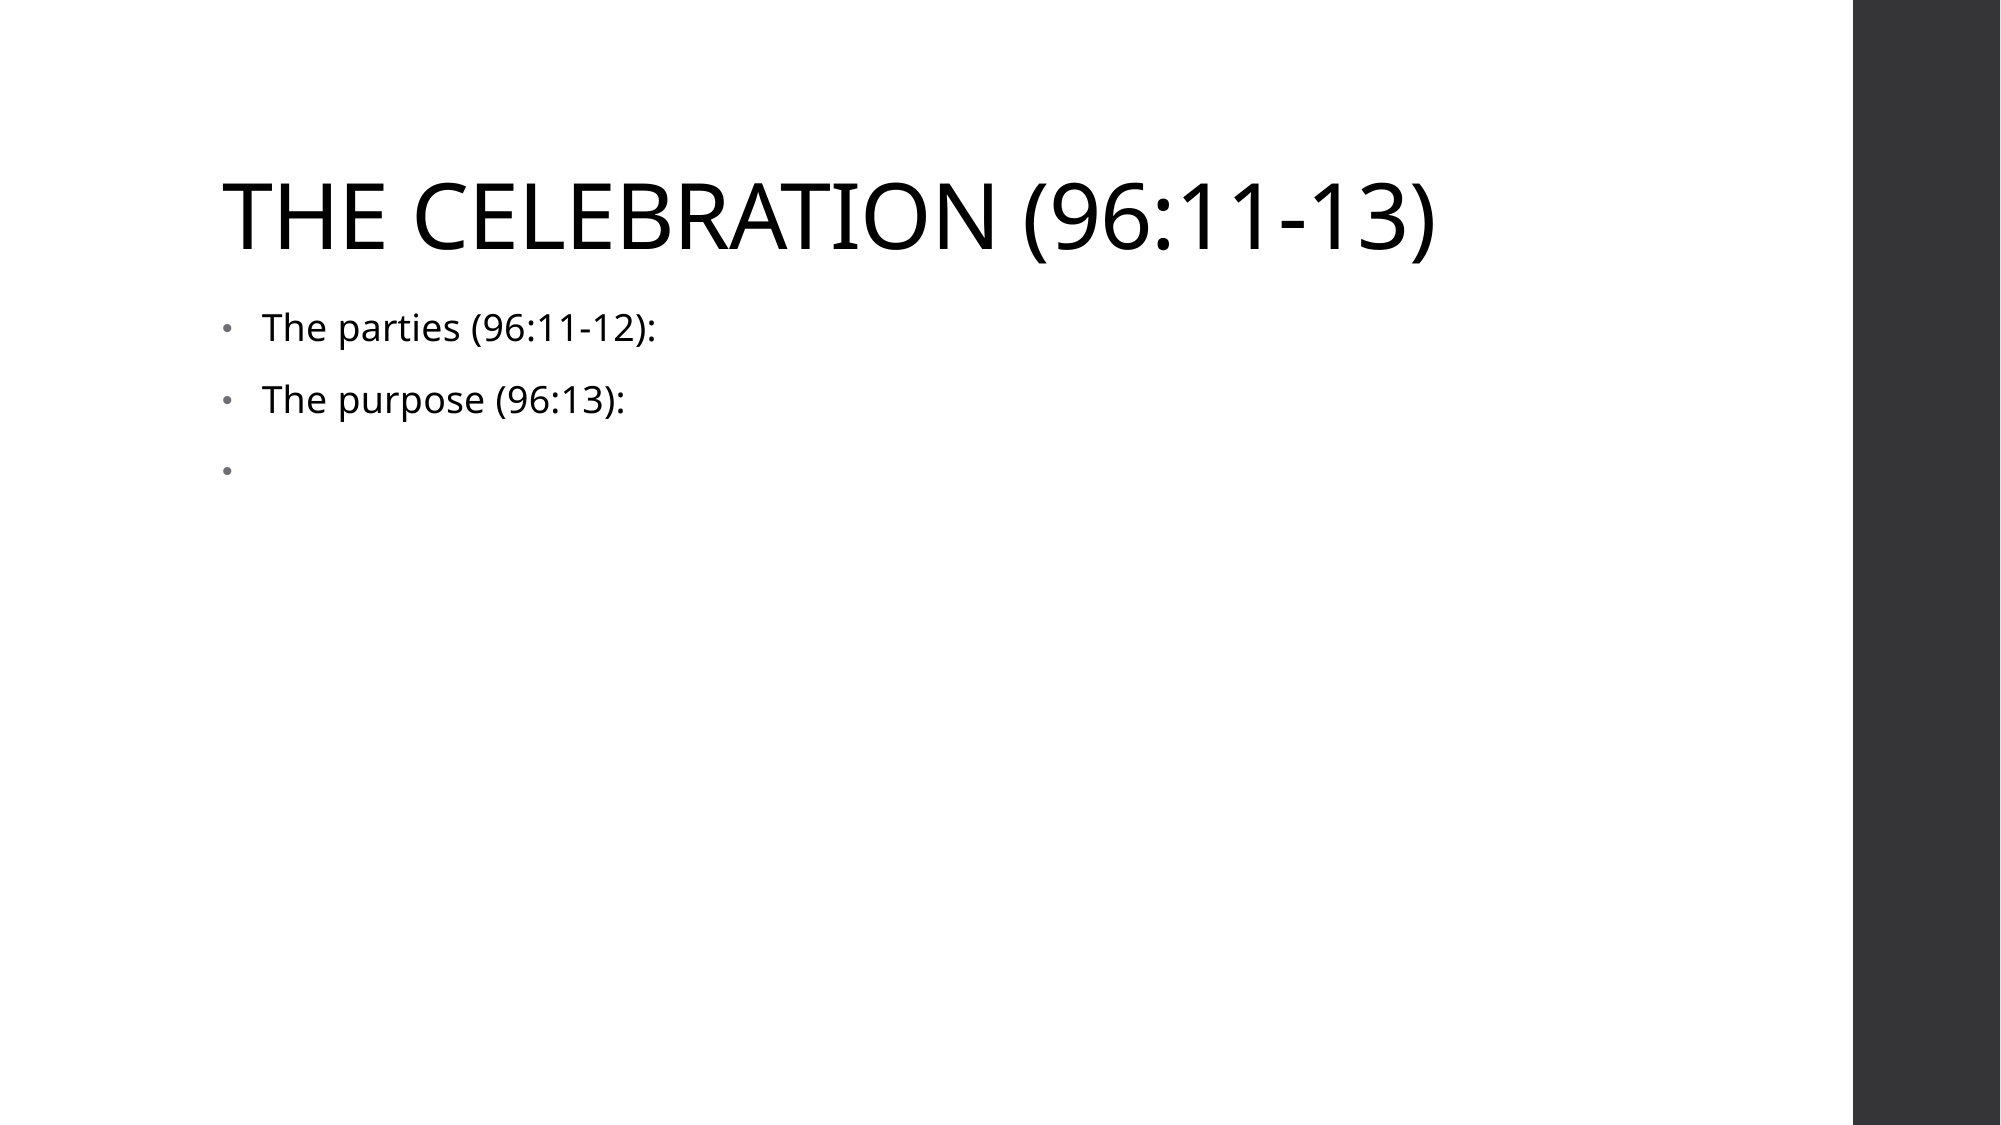

# THE CELEBRATION (96:11-13)
 The parties (96:11-12):
 The purpose (96:13):